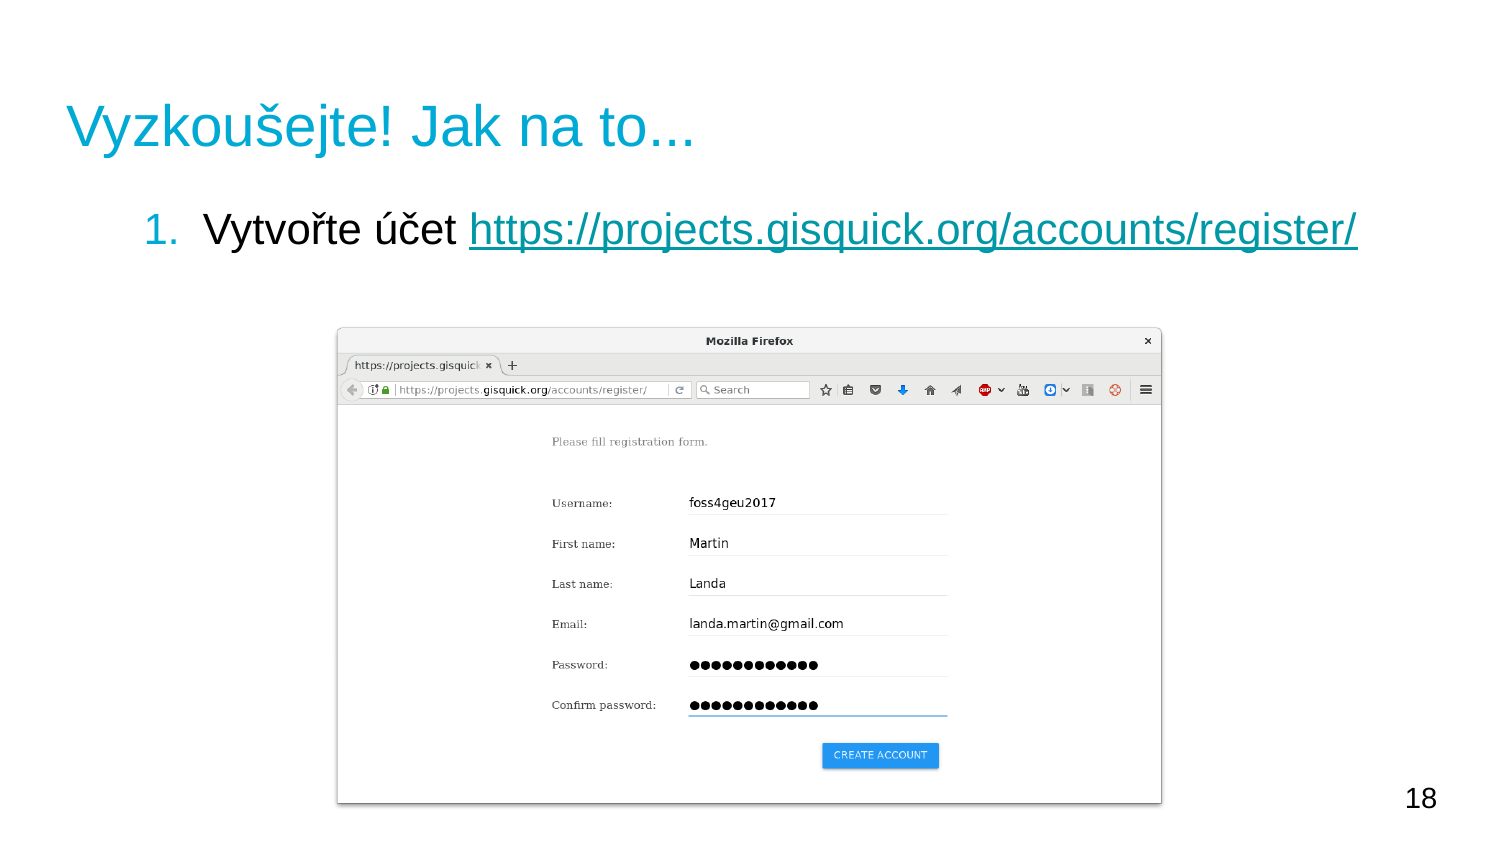

# Vyzkoušejte! Jak na to...
Vytvořte účet https://projects.gisquick.org/accounts/register/